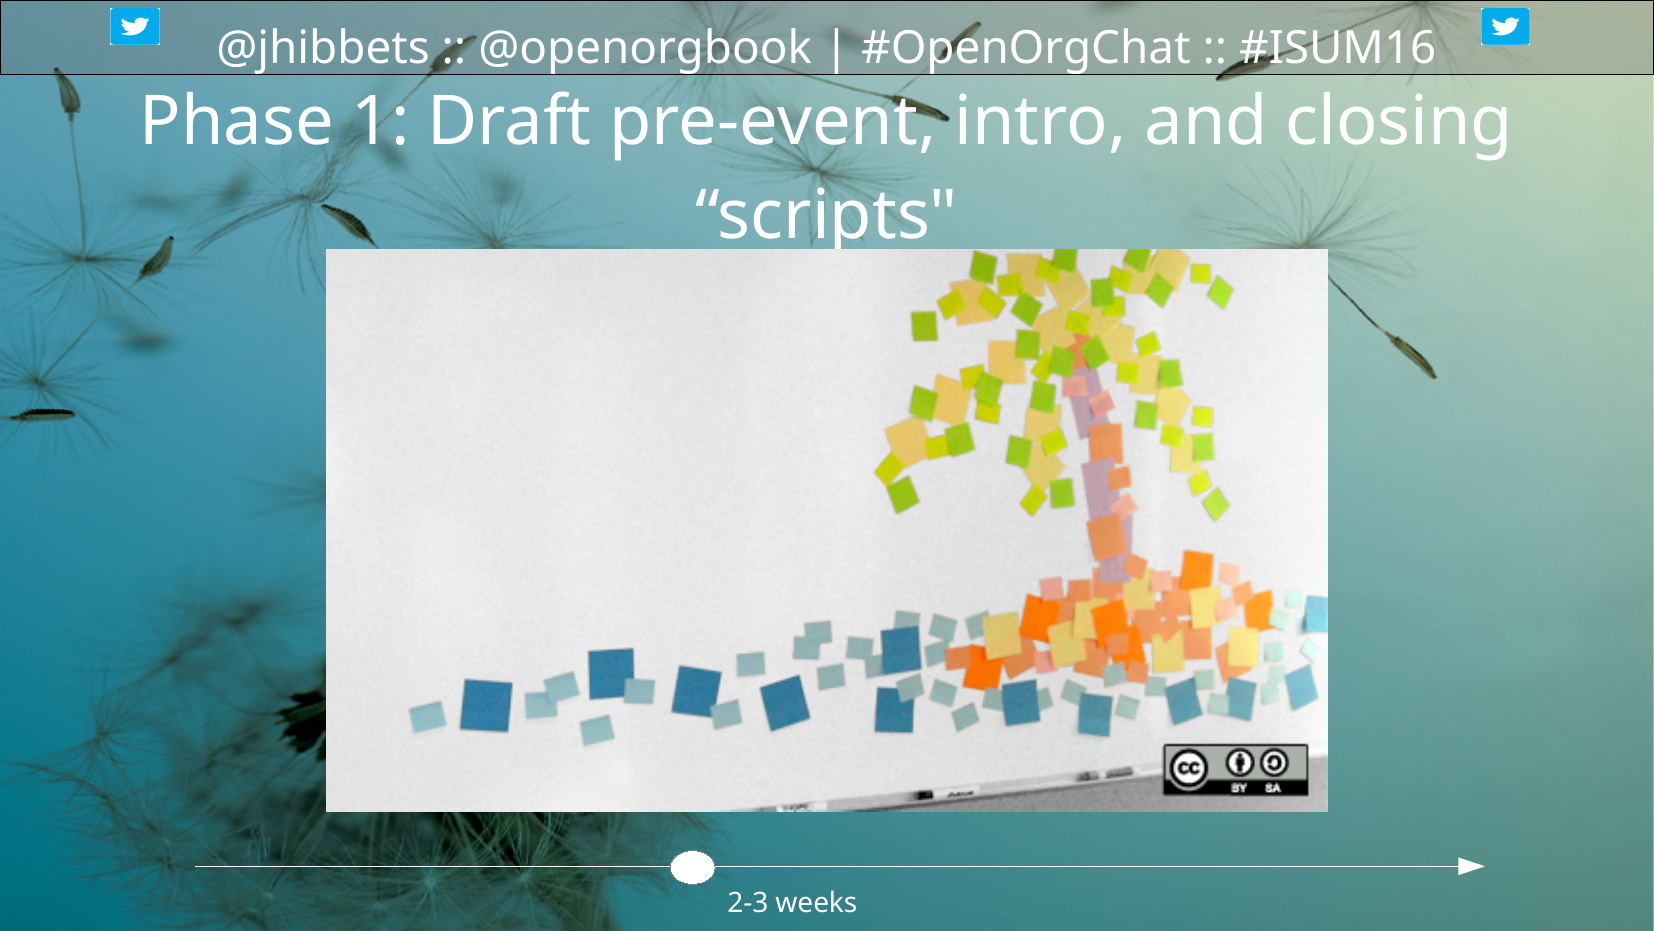

# Phase 1: Draft pre-event, intro, and closing “scripts"
2-3 weeks